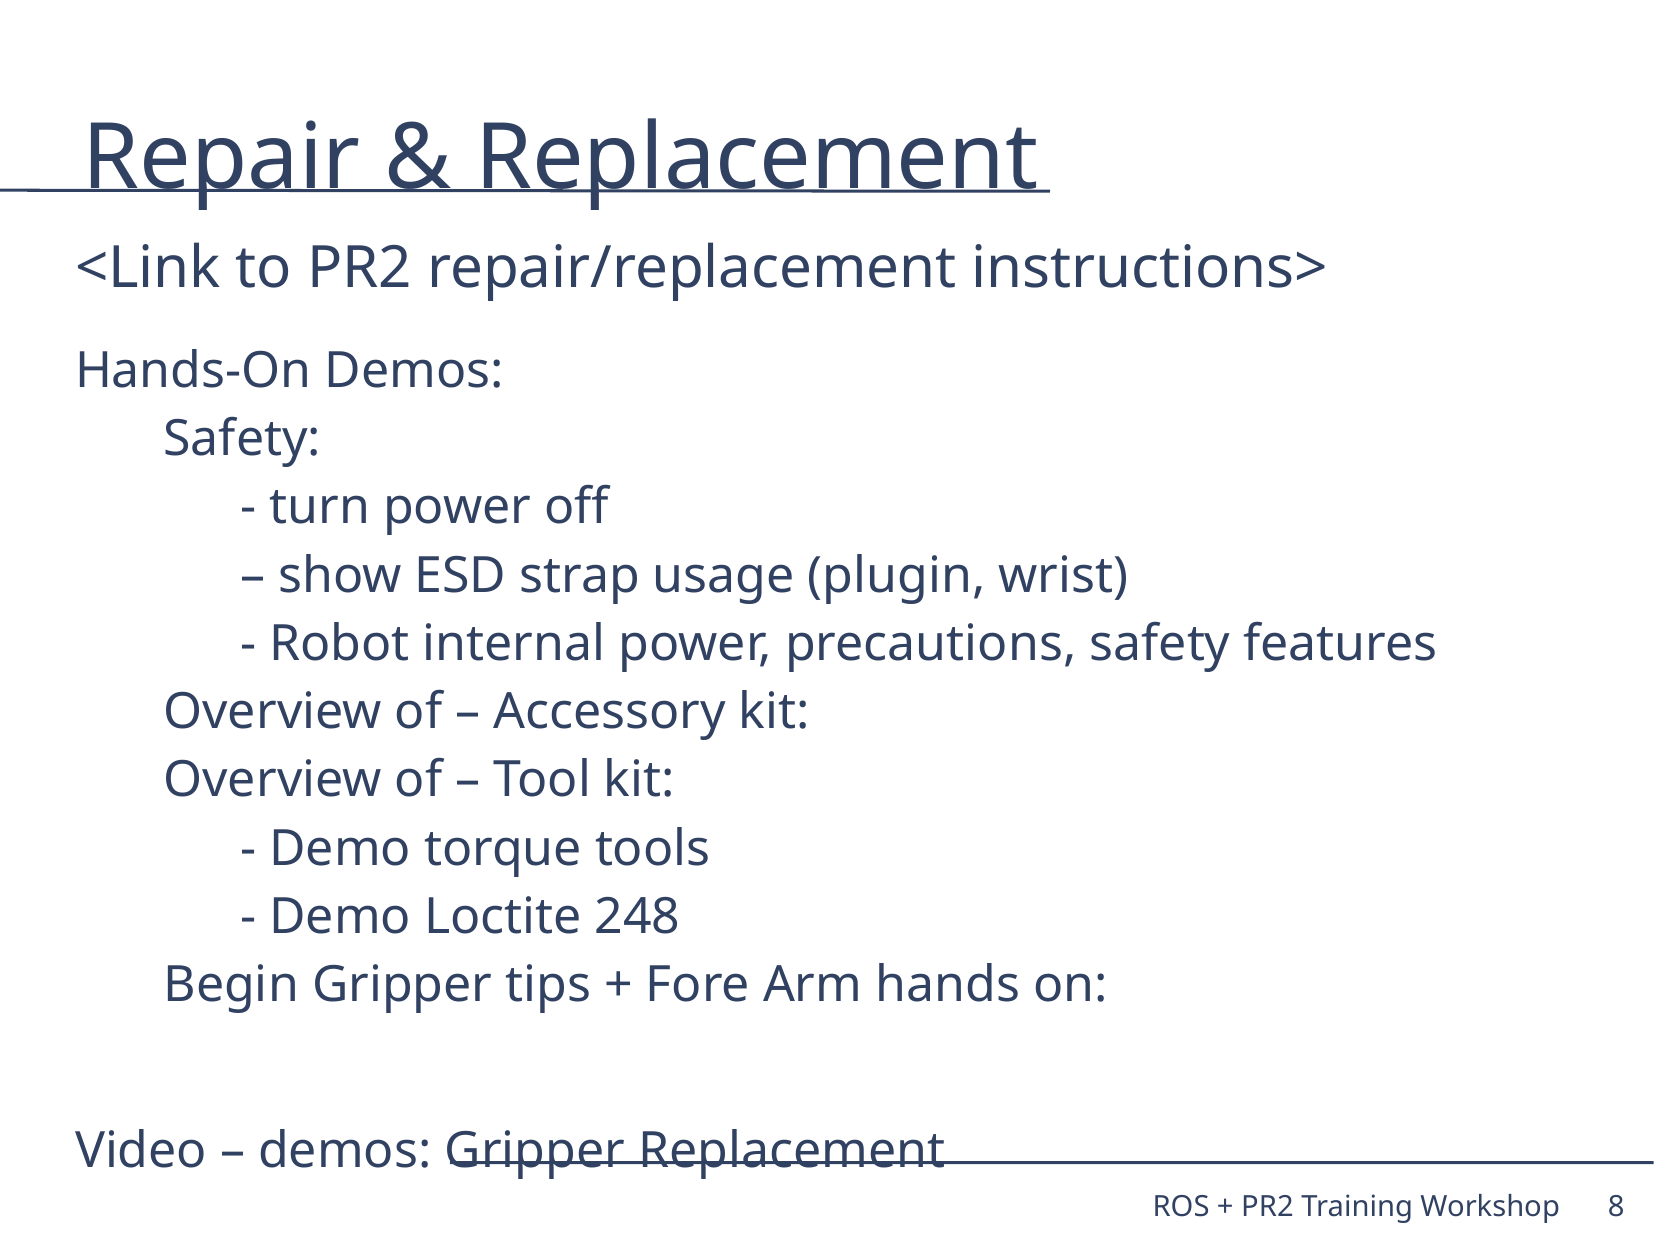

# Repair & Replacement
<Link to PR2 repair/replacement instructions>
Hands-On Demos:
Safety:
- turn power off
– show ESD strap usage (plugin, wrist)
- Robot internal power, precautions, safety features
Overview of – Accessory kit:
Overview of – Tool kit:
- Demo torque tools
- Demo Loctite 248
Begin Gripper tips + Fore Arm hands on:
Video – demos: Gripper Replacement